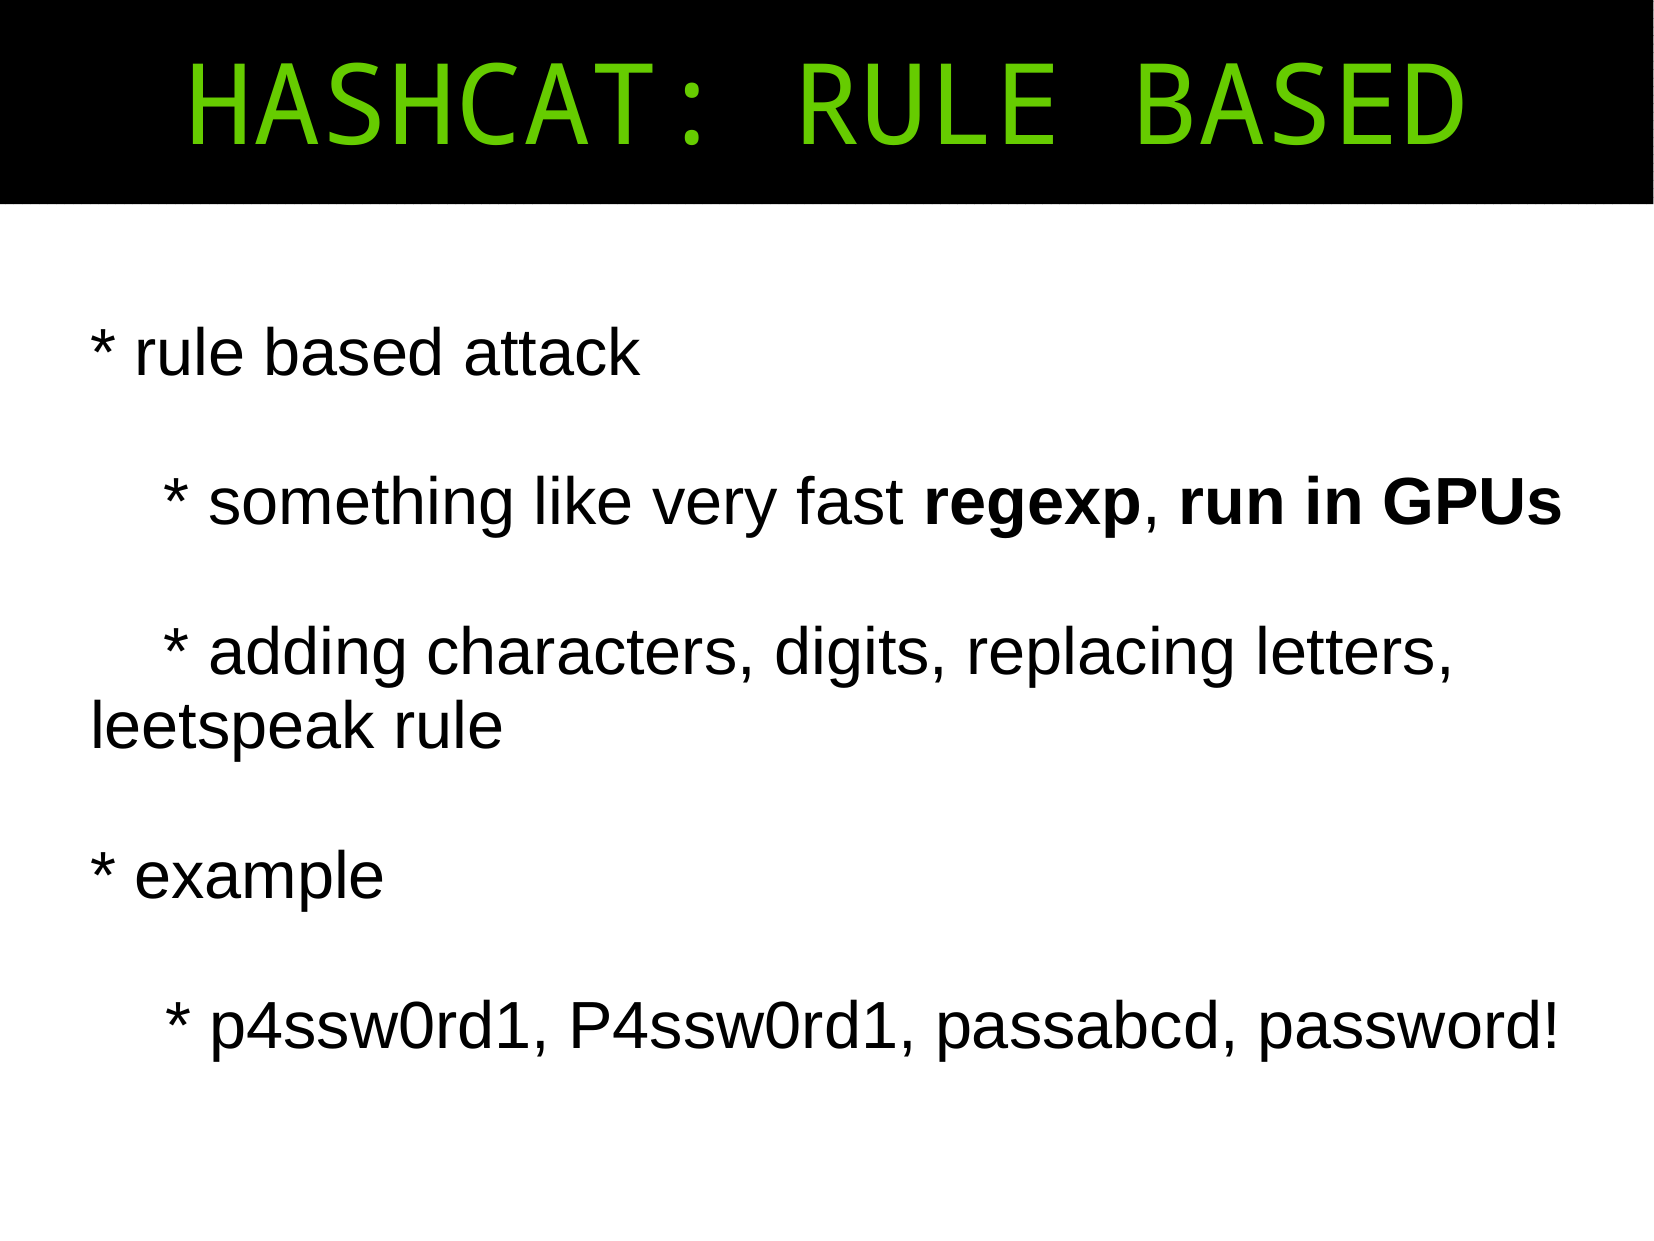

# HASHCAT: RULE BASED
* rule based attack
 * something like very fast regexp, run in GPUs
 * adding characters, digits, replacing letters, leetspeak rule
* example
	* p4ssw0rd1, P4ssw0rd1, passabcd, password!